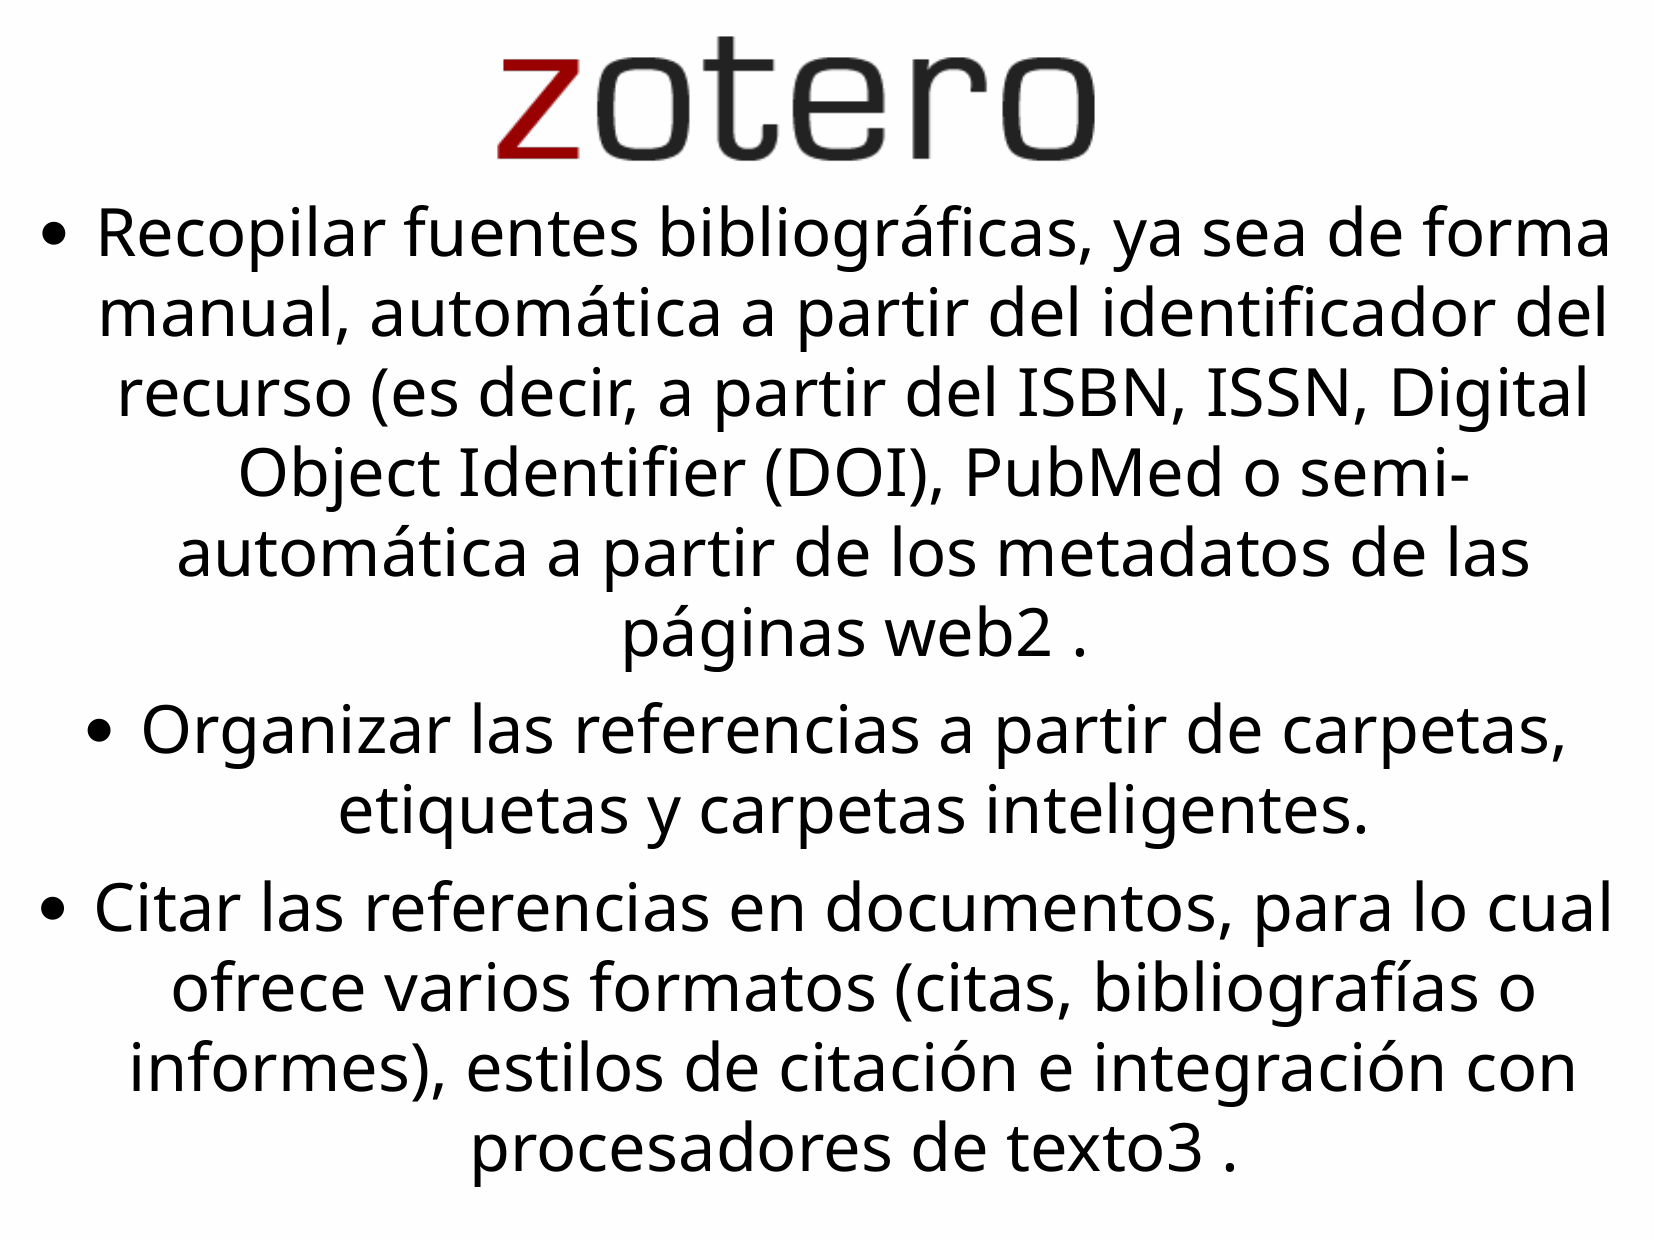

# Recopilar fuentes bibliográficas, ya sea de forma manual, automática a partir del identificador del recurso (es decir, a partir del ISBN, ISSN, Digital Object Identifier (DOI), PubMed o semi-automática a partir de los metadatos de las páginas web2 .
Organizar las referencias a partir de carpetas, etiquetas y carpetas inteligentes.
Citar las referencias en documentos, para lo cual ofrece varios formatos (citas, bibliografías o informes), estilos de citación e integración con procesadores de texto3 .